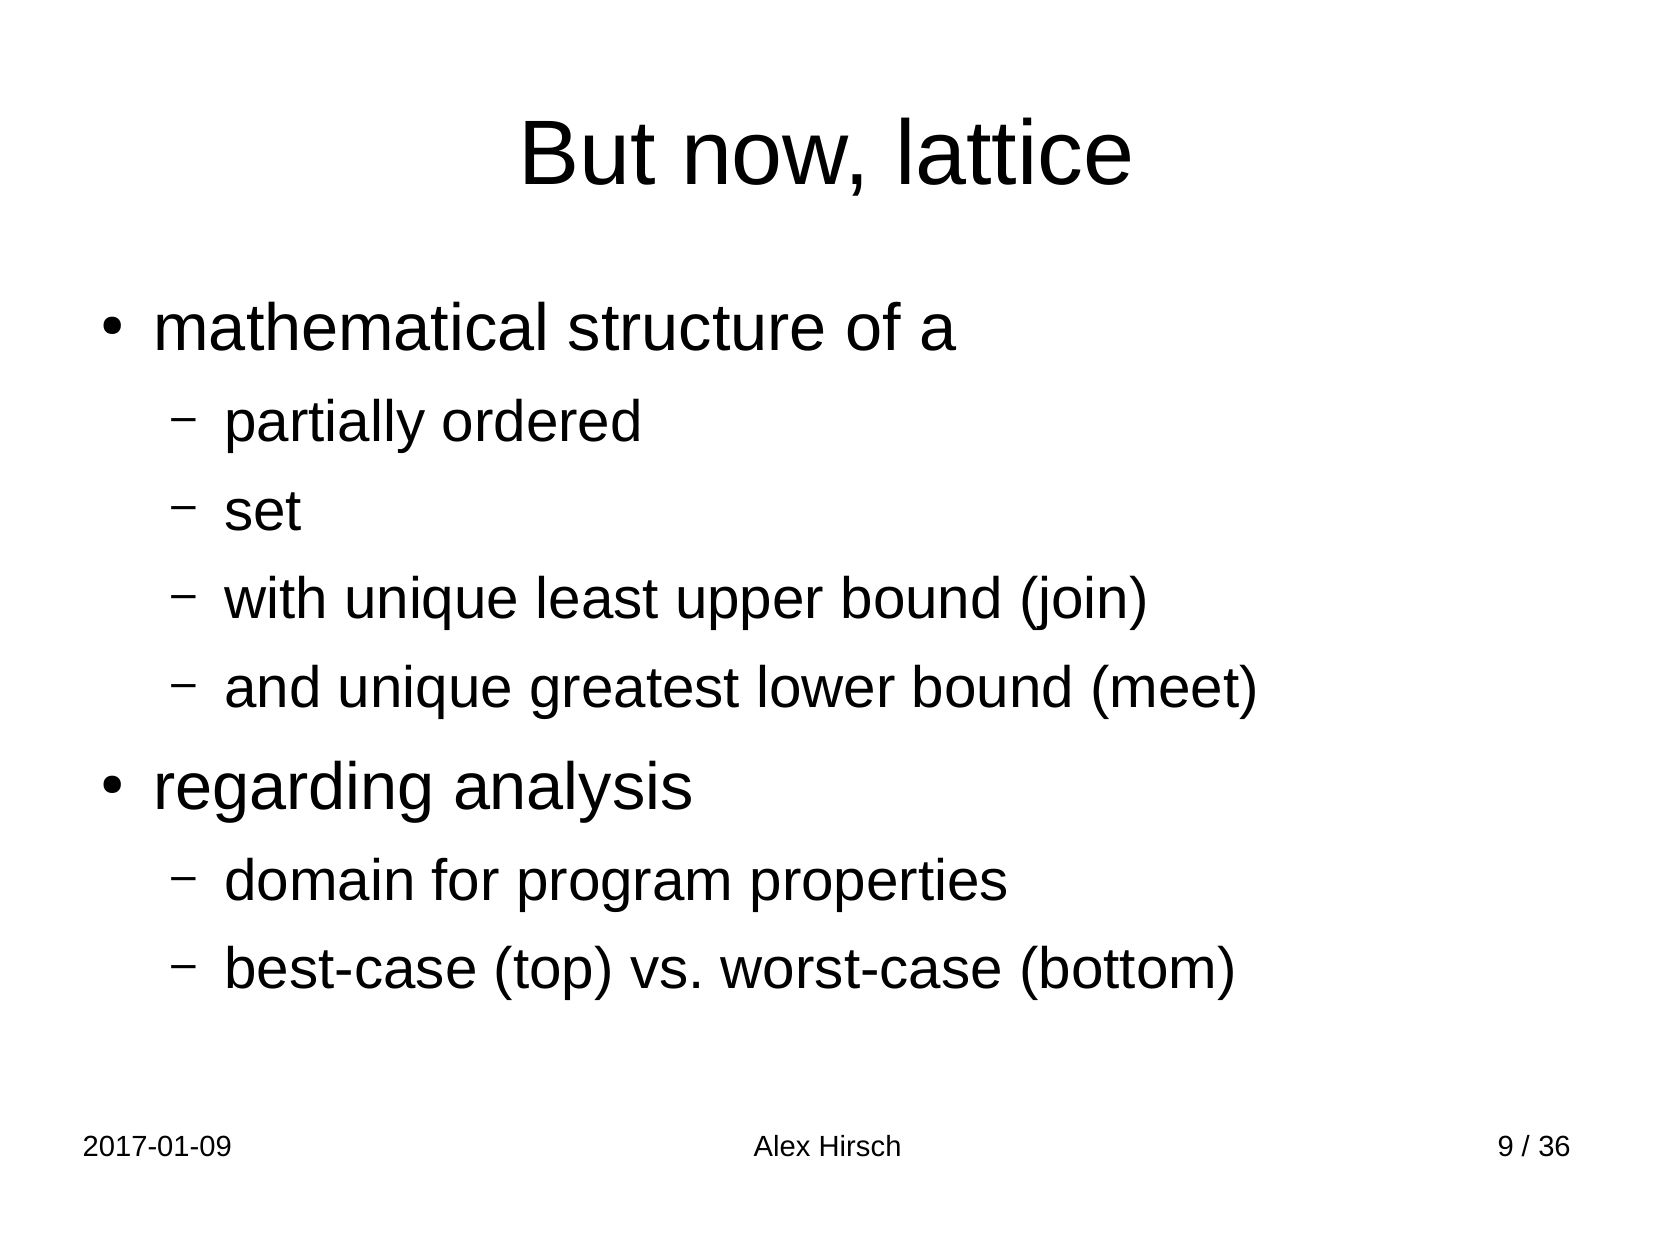

# But now, lattice
mathematical structure of a
partially ordered
set
with unique least upper bound (join)
and unique greatest lower bound (meet)
regarding analysis
domain for program properties
best-case (top) vs. worst-case (bottom)
2017-01-09
Alex Hirsch
9